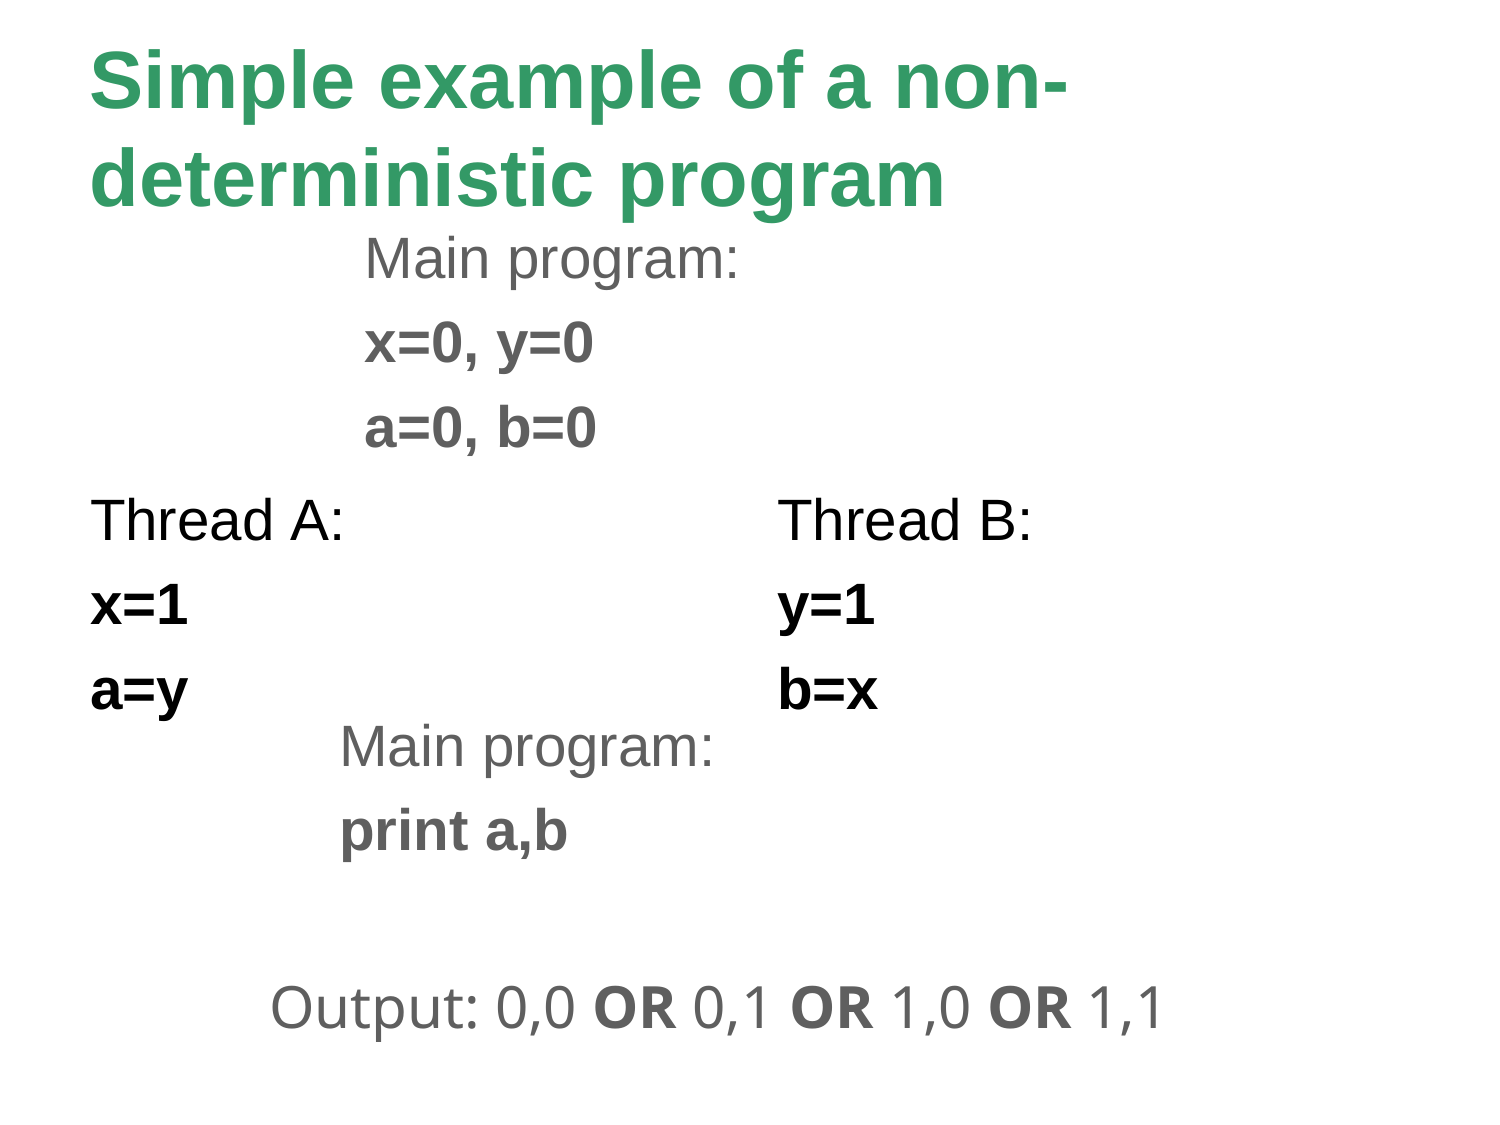

# Simple example of a non-deterministic program
Main program:
x=0, y=0
a=0, b=0
Thread A:
x=1
a=y
Thread B:
y=1
b=x
Main program:
print a,b
Output: 0,0 OR 0,1 OR 1,0 OR 1,1